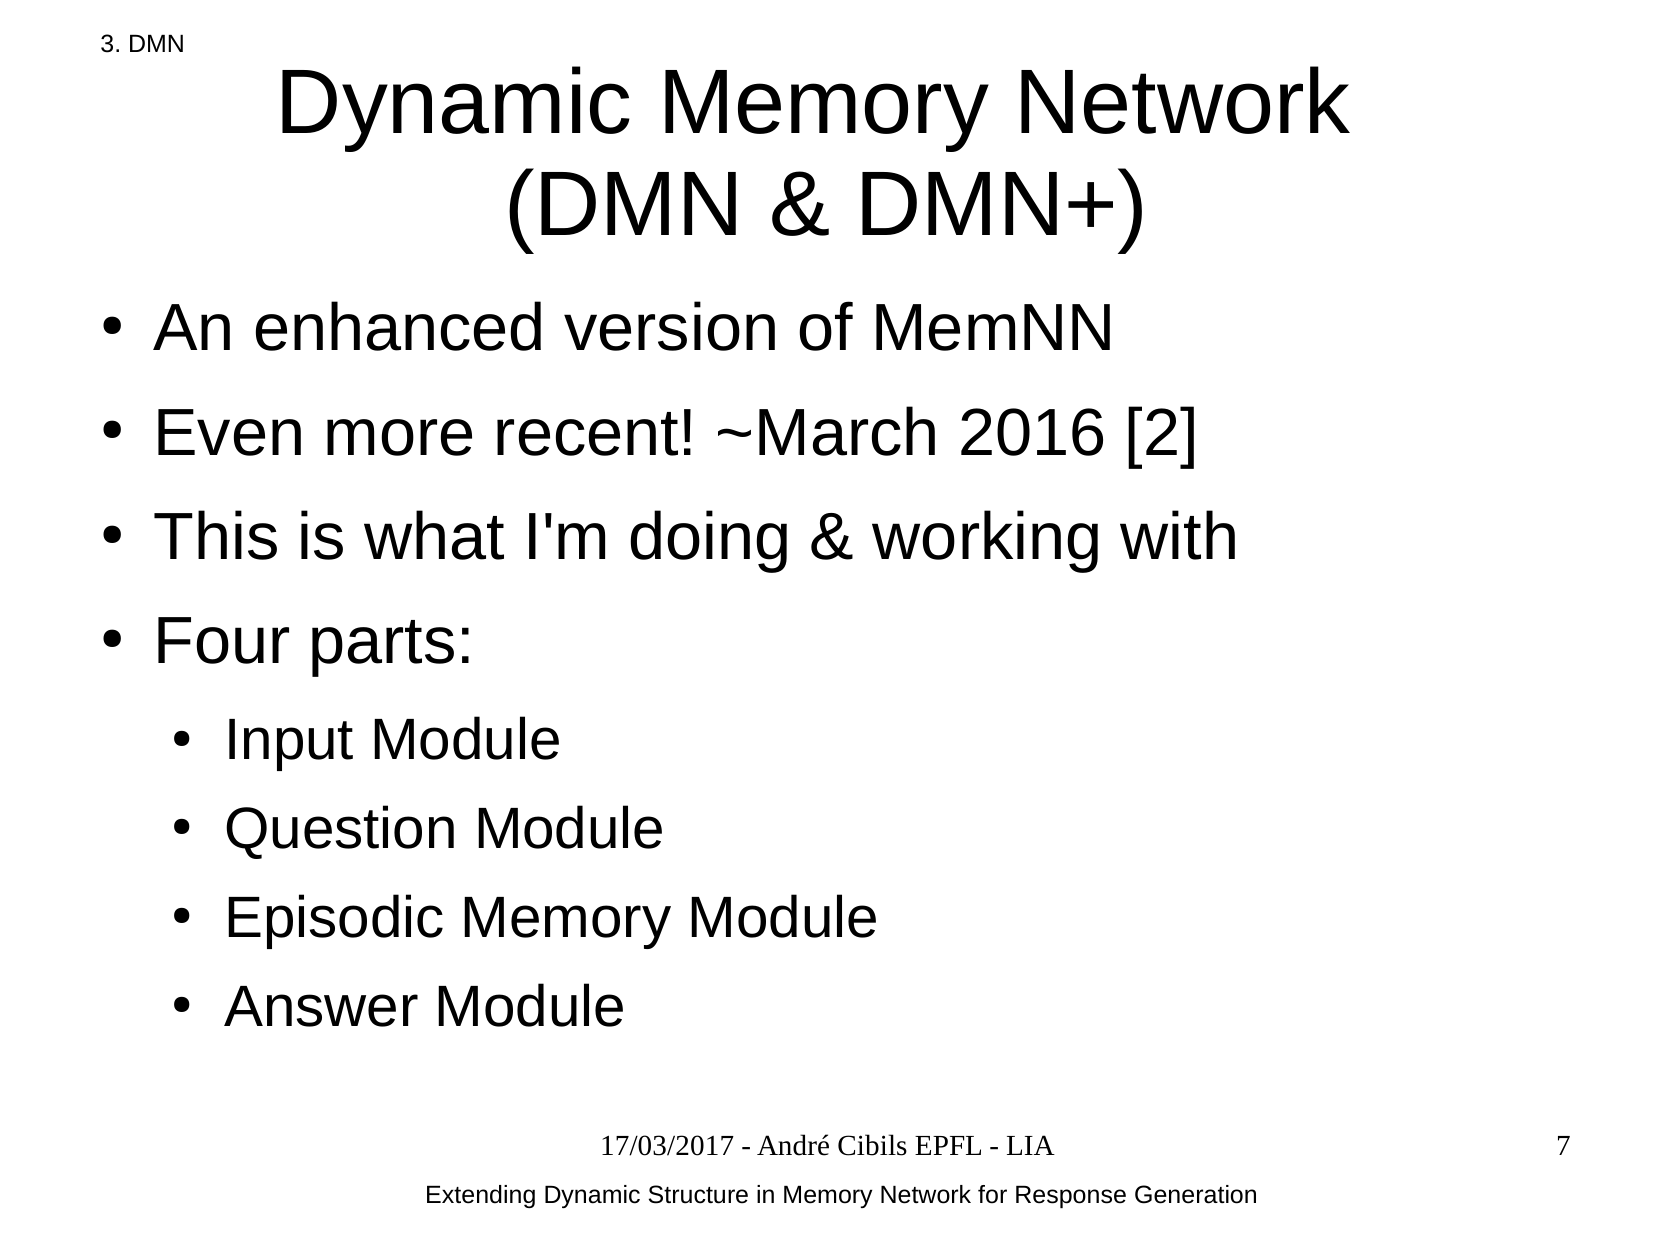

3. DMN
# Dynamic Memory Network (DMN & DMN+)
An enhanced version of MemNN
Even more recent! ~March 2016 [2]
This is what I'm doing & working with
Four parts:
Input Module
Question Module
Episodic Memory Module
Answer Module
17/03/2017 - André Cibils EPFL - LIA
7
Extending Dynamic Structure in Memory Network for Response Generation